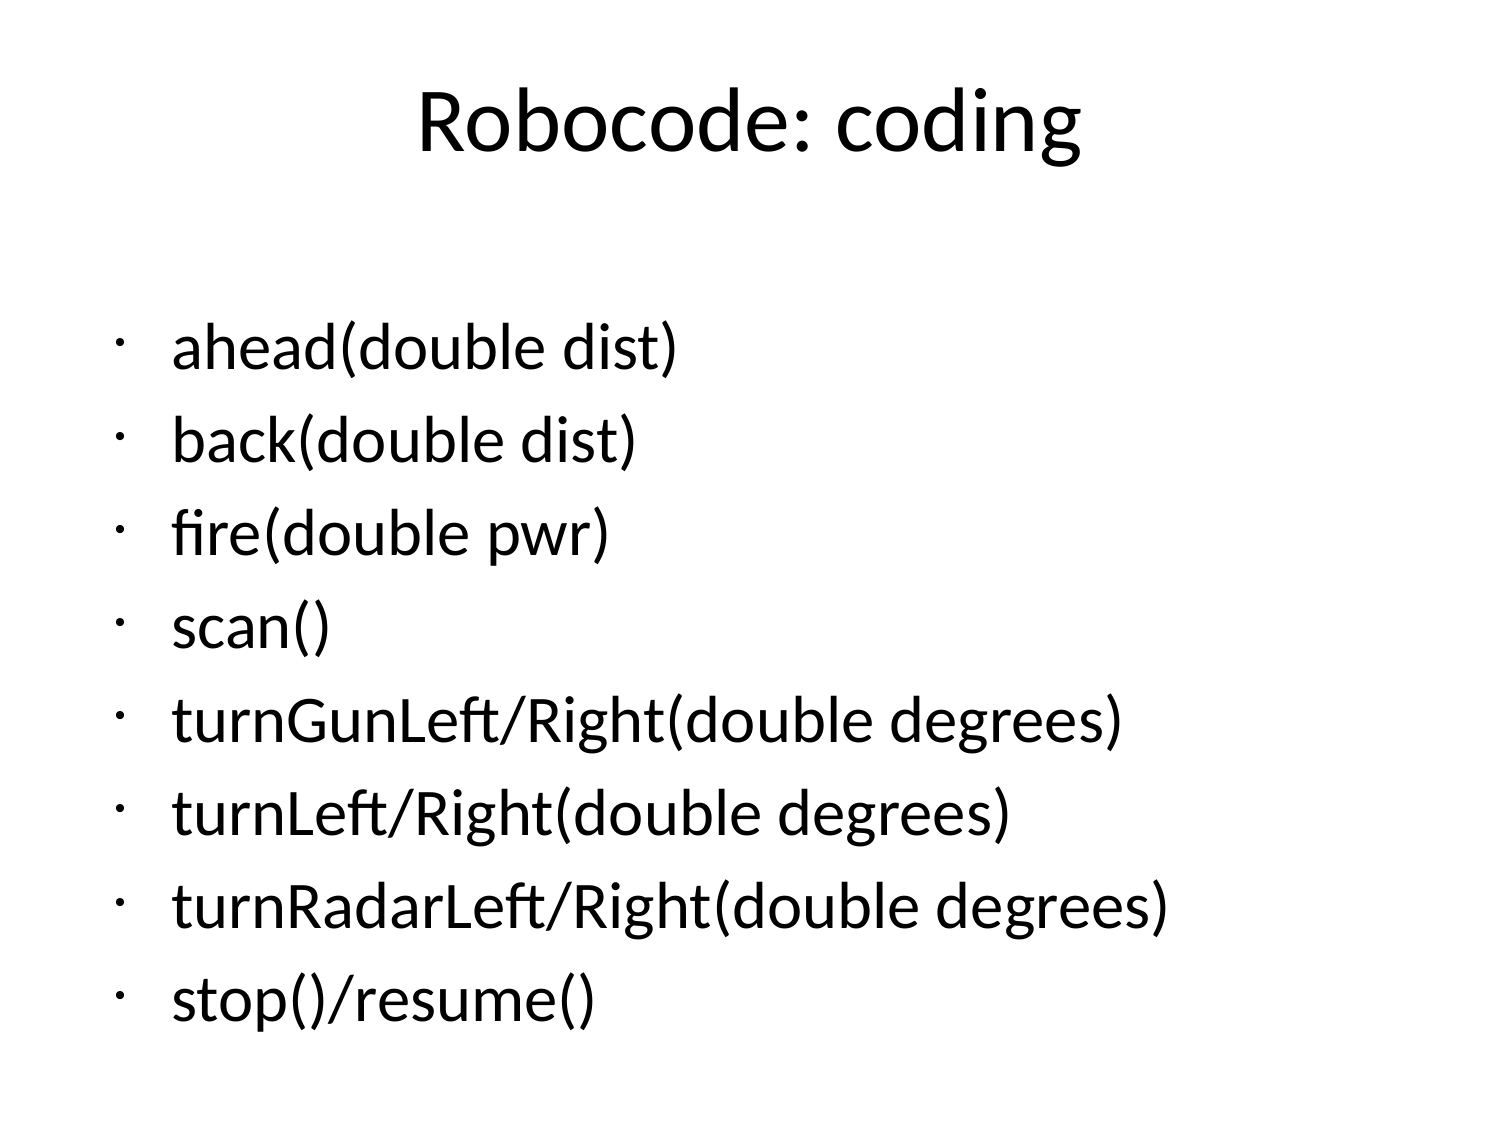

# Robocode: coding
ahead(double dist)
back(double dist)
fire(double pwr)
scan()
turnGunLeft/Right(double degrees)
turnLeft/Right(double degrees)
turnRadarLeft/Right(double degrees)
stop()/resume()